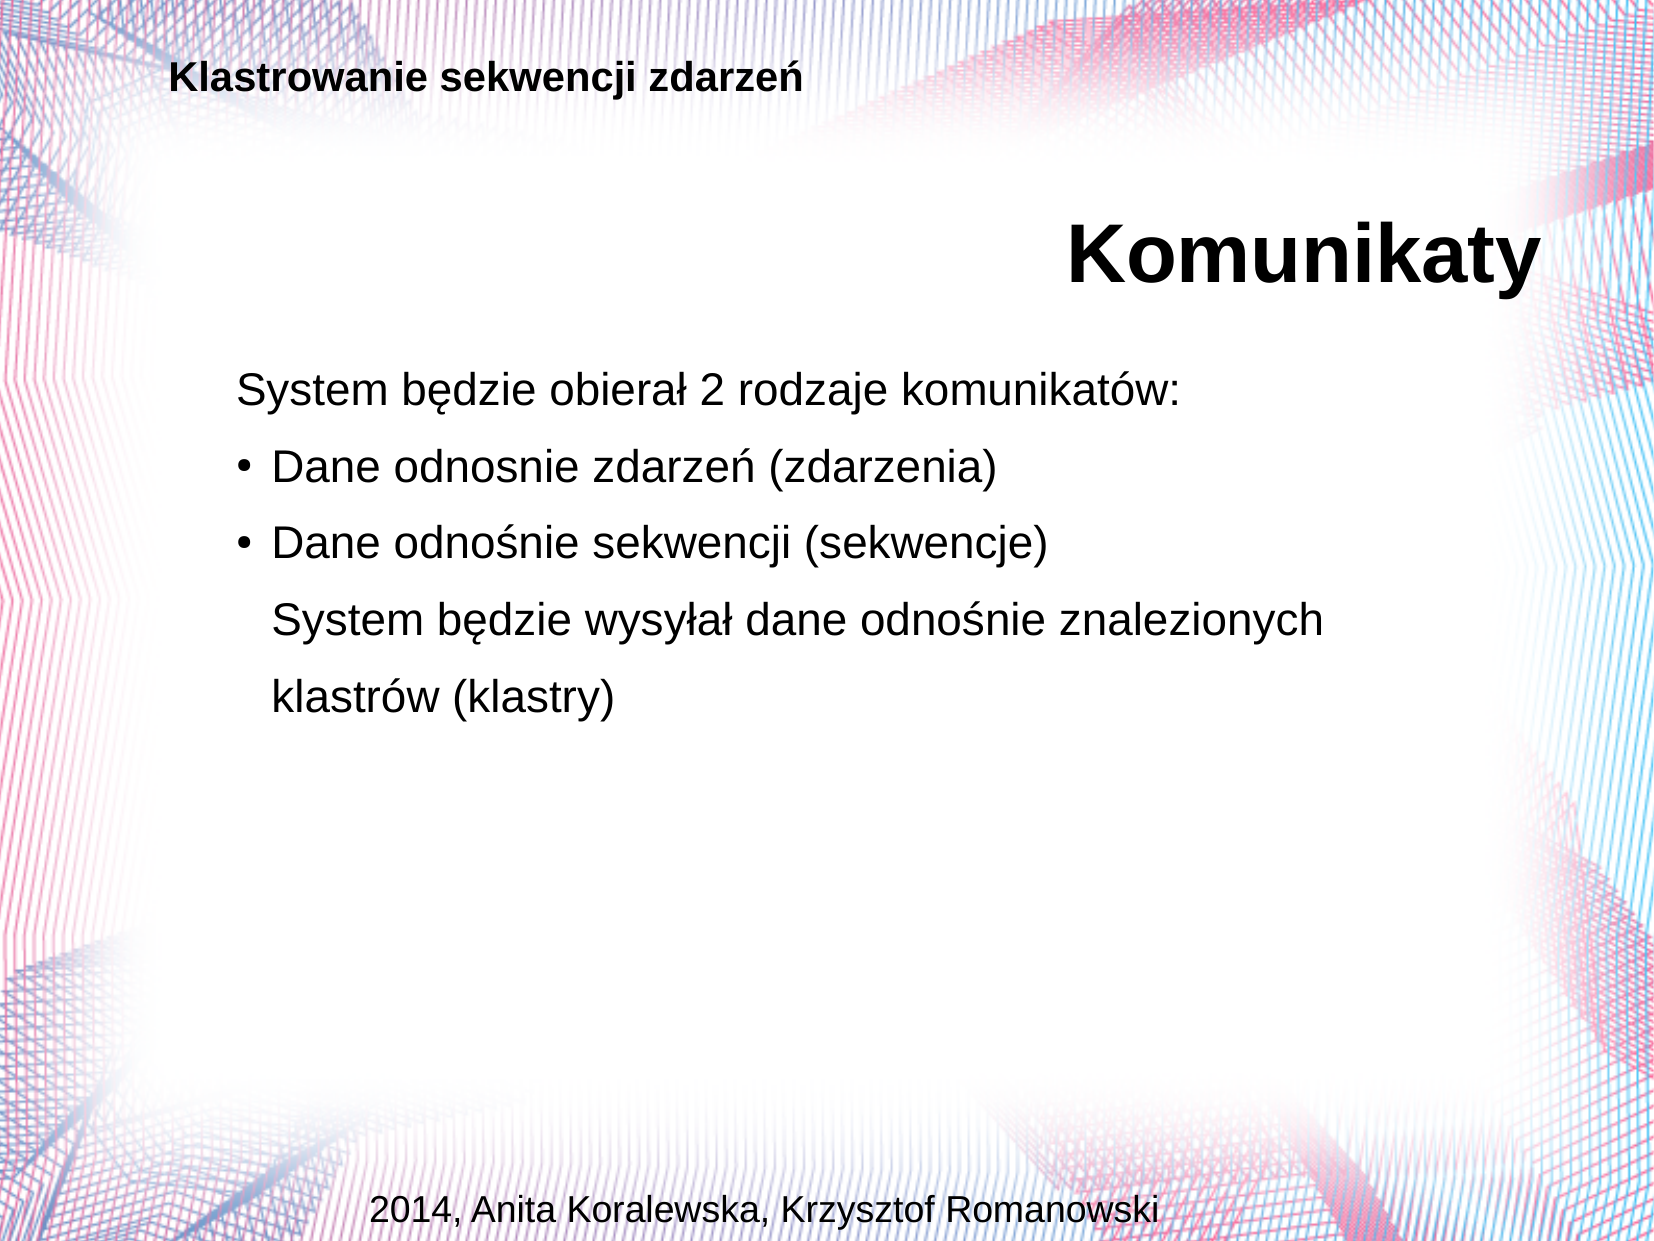

Klastrowanie sekwencji zdarzeń
Komunikaty
System będzie obierał 2 rodzaje komunikatów:
Dane odnosnie zdarzeń (zdarzenia)
Dane odnośnie sekwencji (sekwencje)
System będzie wysyłał dane odnośnie znalezionych klastrów (klastry)
2014, Anita Koralewska, Krzysztof Romanowski